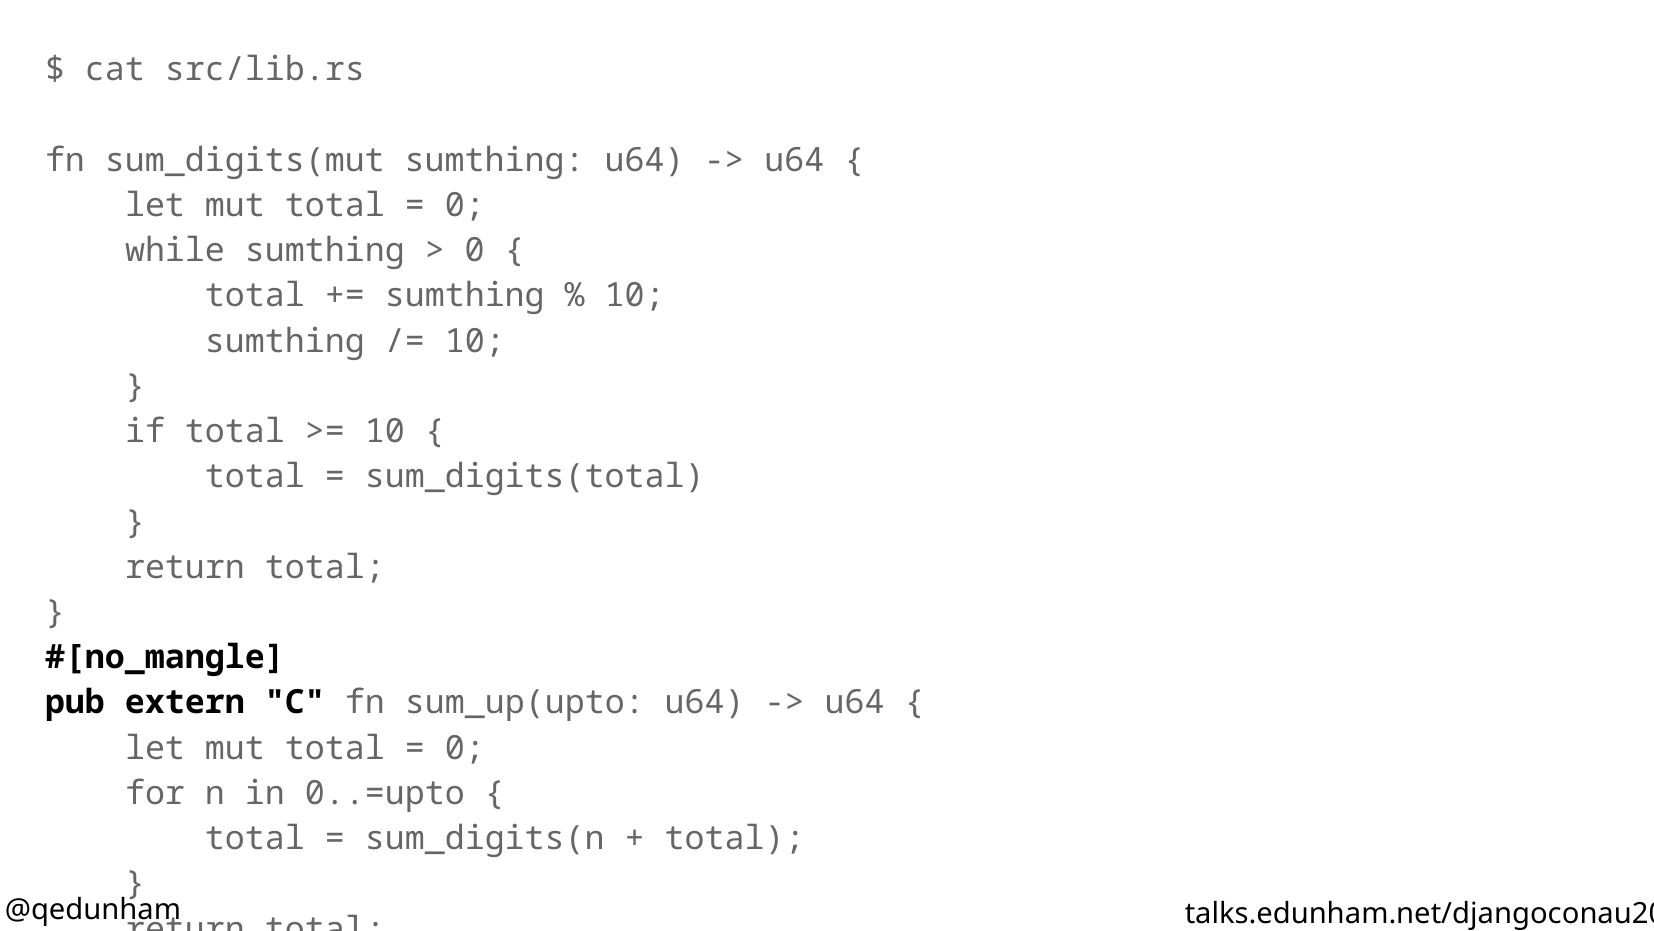

# $ cat src/lib.rs
fn sum_digits(mut sumthing: u64) -> u64 {
 let mut total = 0;
 while sumthing > 0 {
 total += sumthing % 10;
 sumthing /= 10;
 }
 if total >= 10 {
 total = sum_digits(total)
 }
 return total;
}
#[no_mangle]
pub extern "C" fn sum_up(upto: u64) -> u64 {
 let mut total = 0;
 for n in 0..=upto {
 total = sum_digits(n + total);
 }
 return total;
}